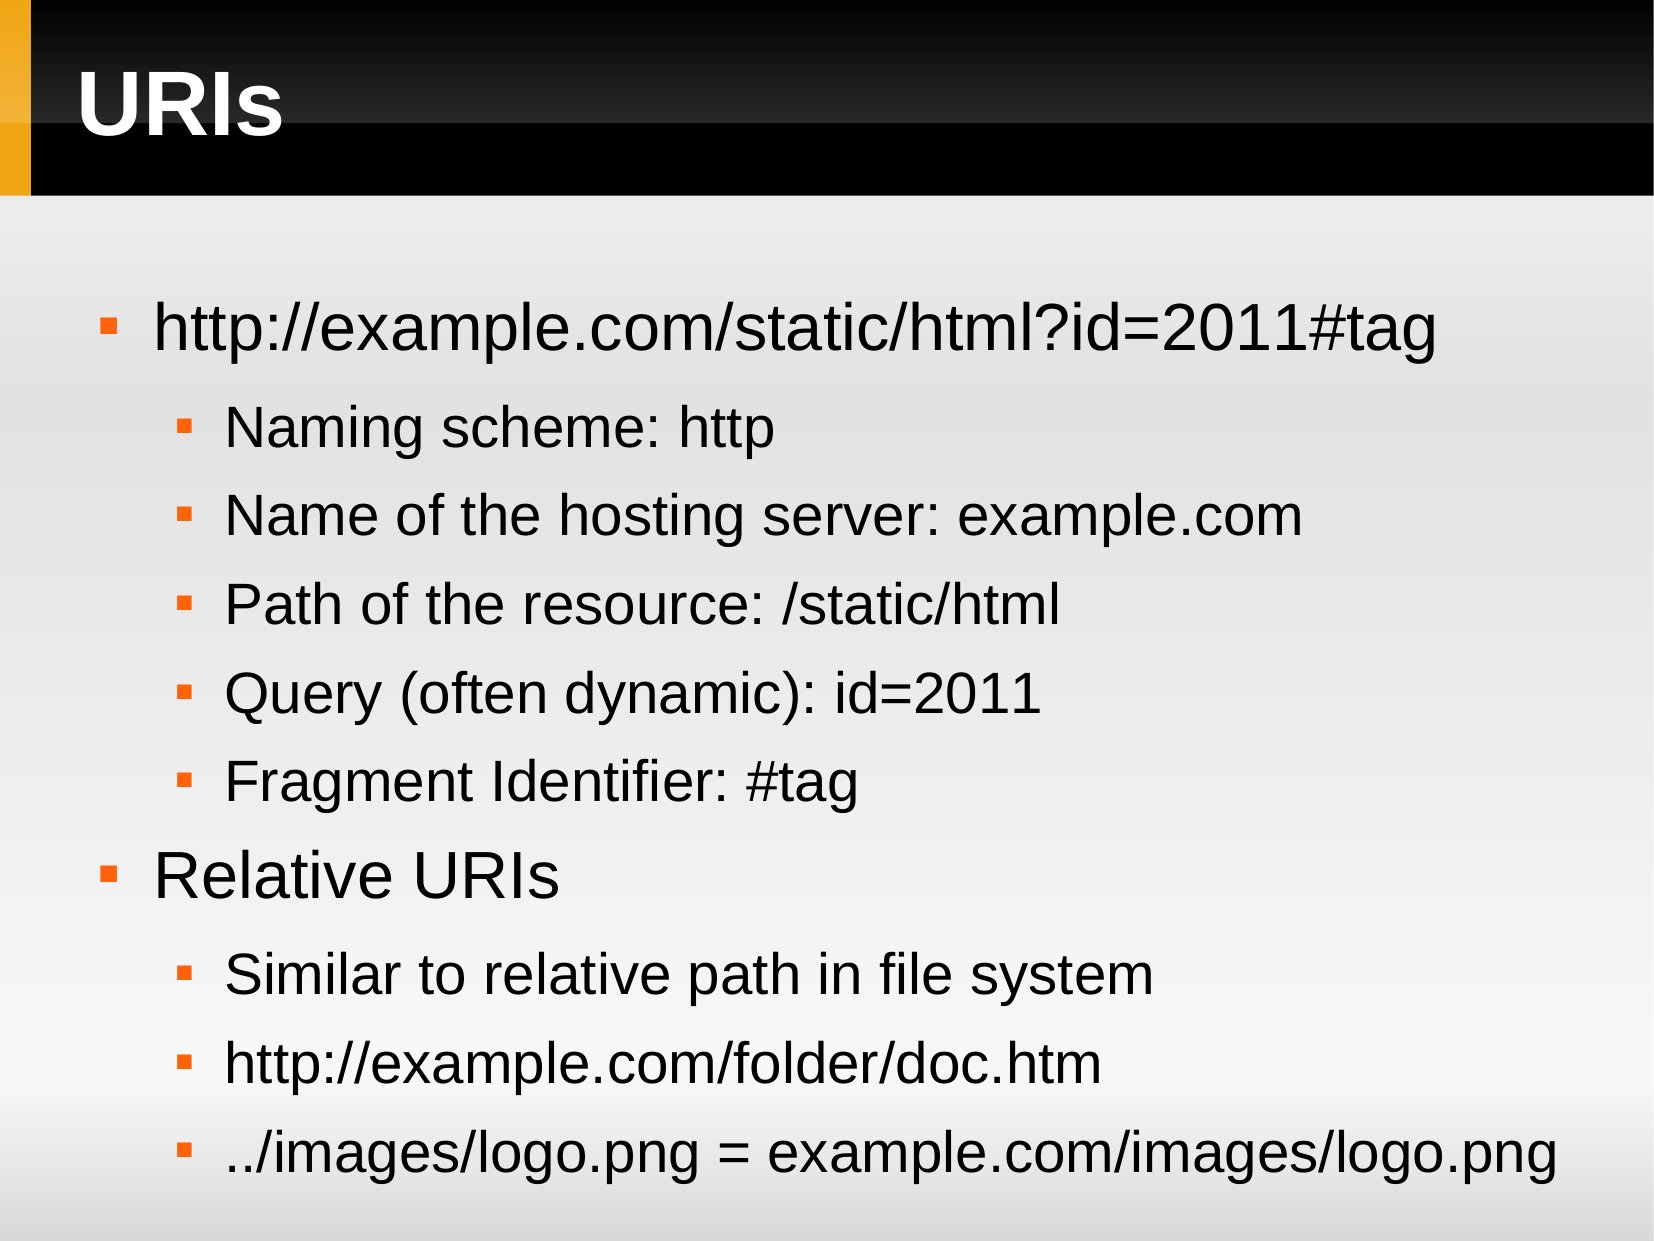

# URIs
http://example.com/static/html?id=2011#tag
Naming scheme: http
Name of the hosting server: example.com
Path of the resource: /static/html
Query (often dynamic): id=2011
Fragment Identifier: #tag
Relative URIs
Similar to relative path in file system
http://example.com/folder/doc.htm
../images/logo.png = example.com/images/logo.png